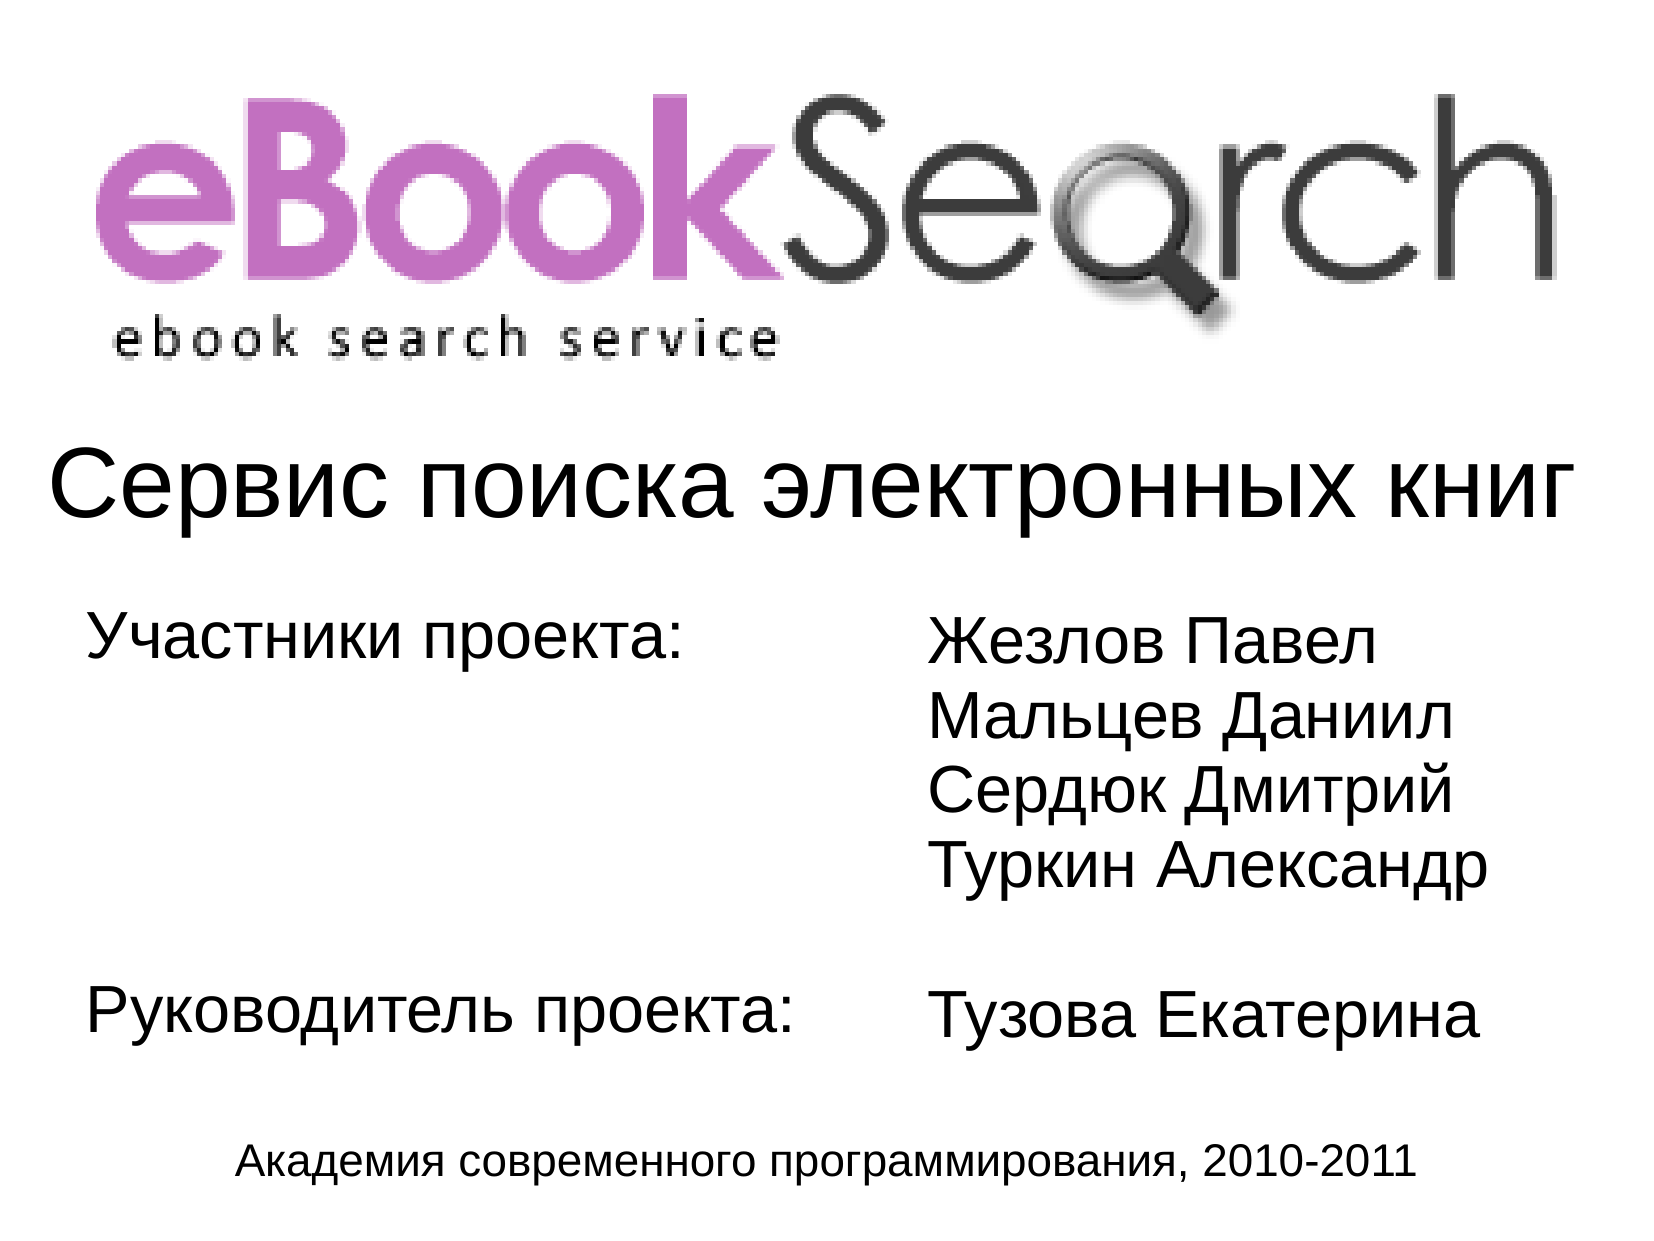

Сервис поиска электронных книг
Участники проекта:
Руководитель проекта:
Жезлов Павел
Мальцев Даниил
Сердюк Дмитрий
Туркин Александр
Тузова Екатерина
Академия современного программирования, 2010-2011